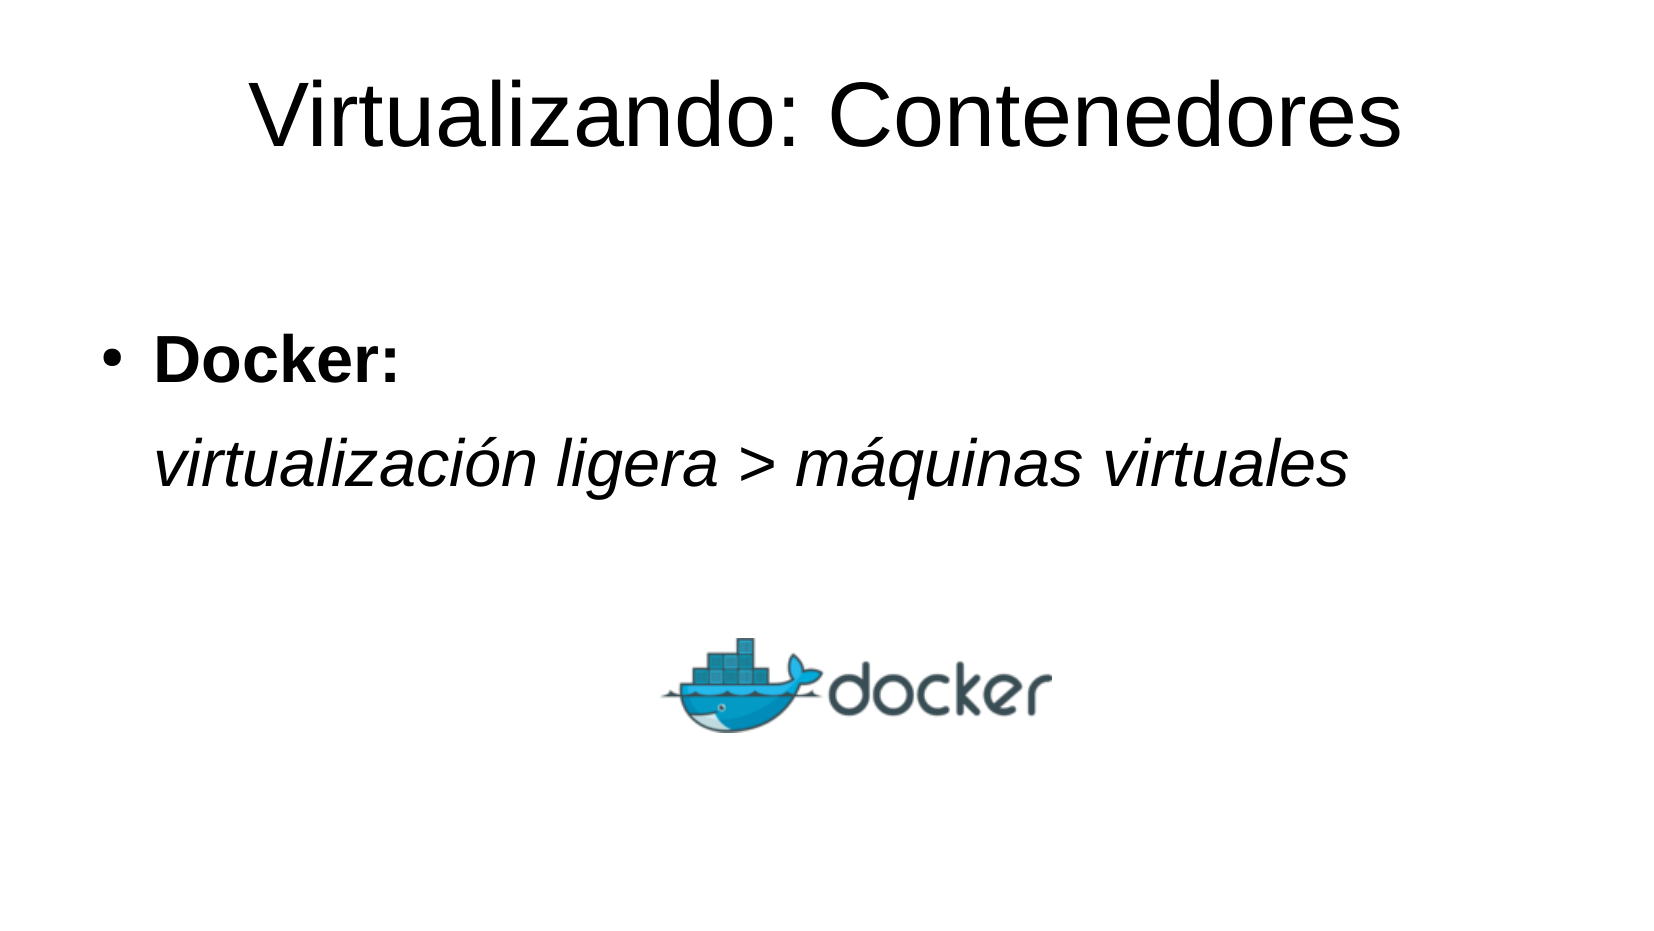

# Virtualizando: Contenedores
Docker:
virtualización ligera > máquinas virtuales